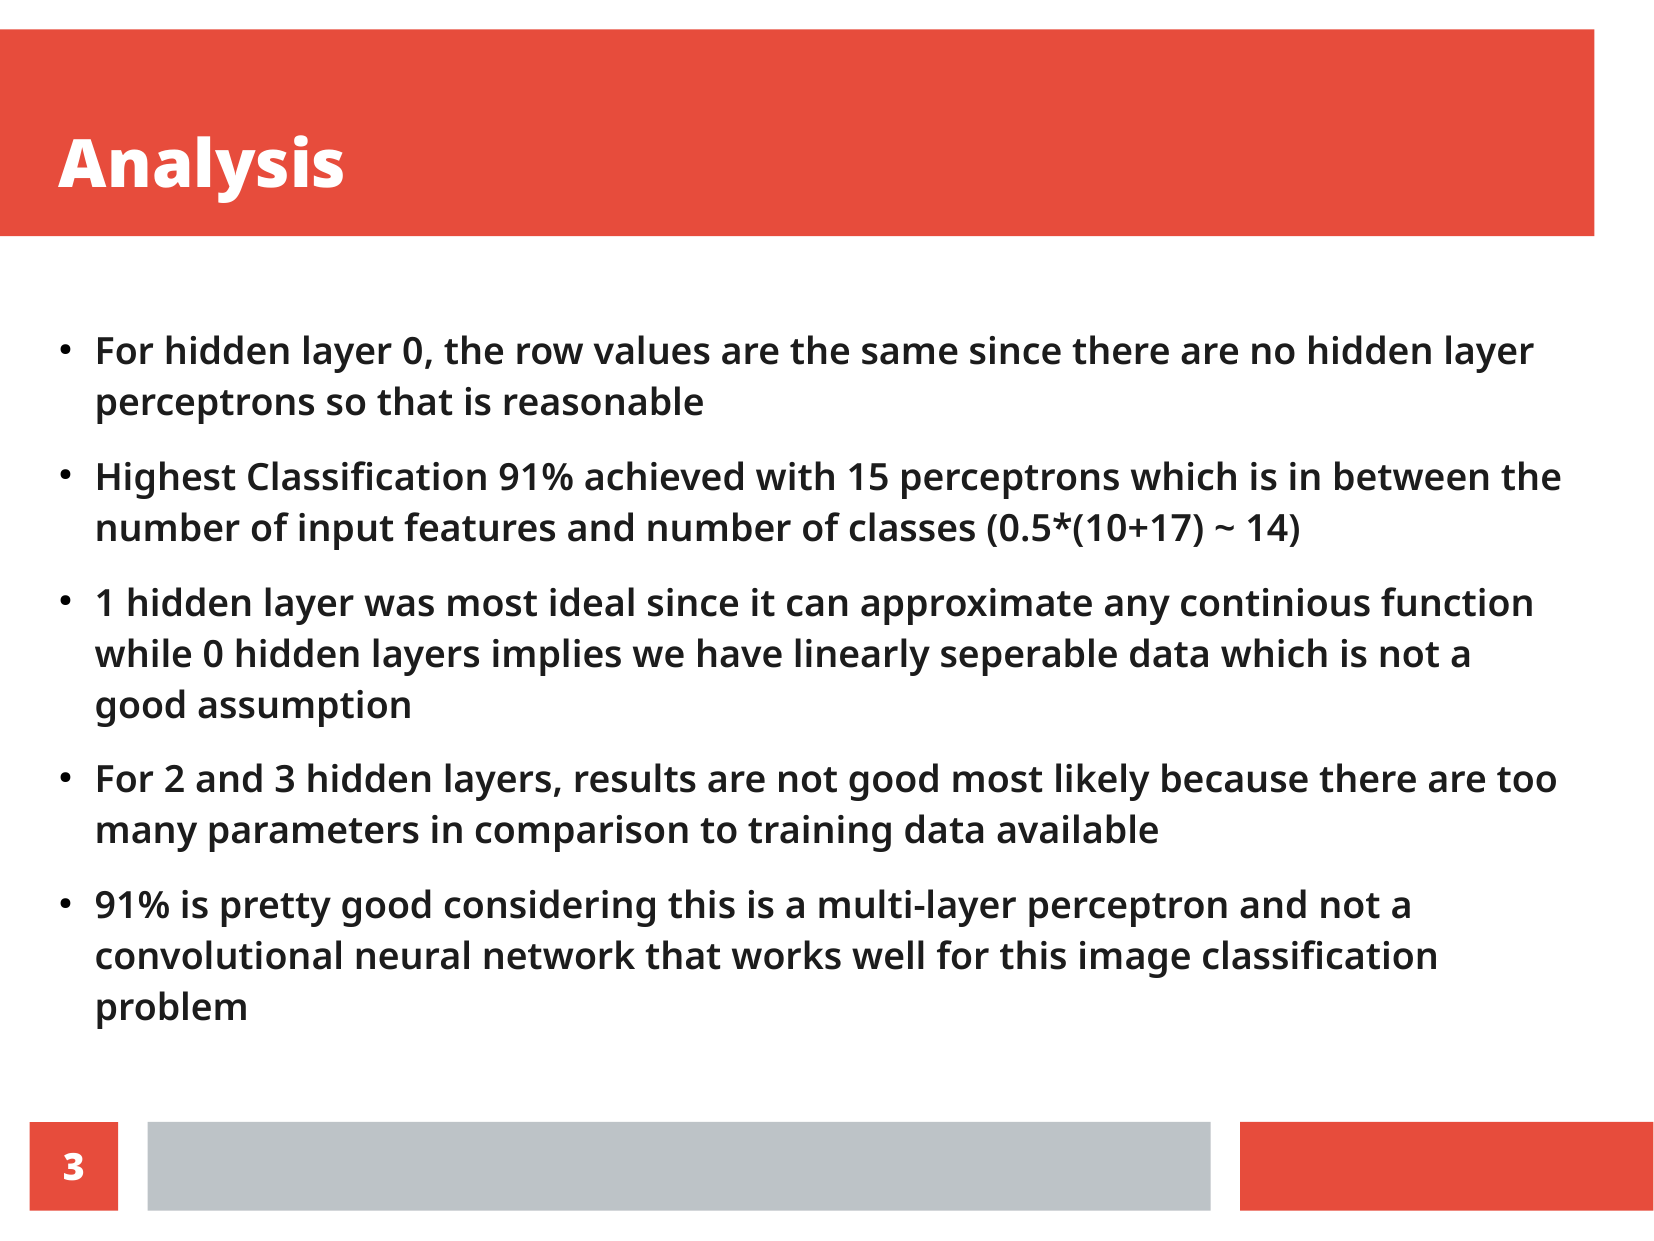

# Analysis
For hidden layer 0, the row values are the same since there are no hidden layer perceptrons so that is reasonable
Highest Classification 91% achieved with 15 perceptrons which is in between the number of input features and number of classes (0.5*(10+17) ~ 14)
1 hidden layer was most ideal since it can approximate any continious function while 0 hidden layers implies we have linearly seperable data which is not a good assumption
For 2 and 3 hidden layers, results are not good most likely because there are too many parameters in comparison to training data available
91% is pretty good considering this is a multi-layer perceptron and not a convolutional neural network that works well for this image classification problem
3